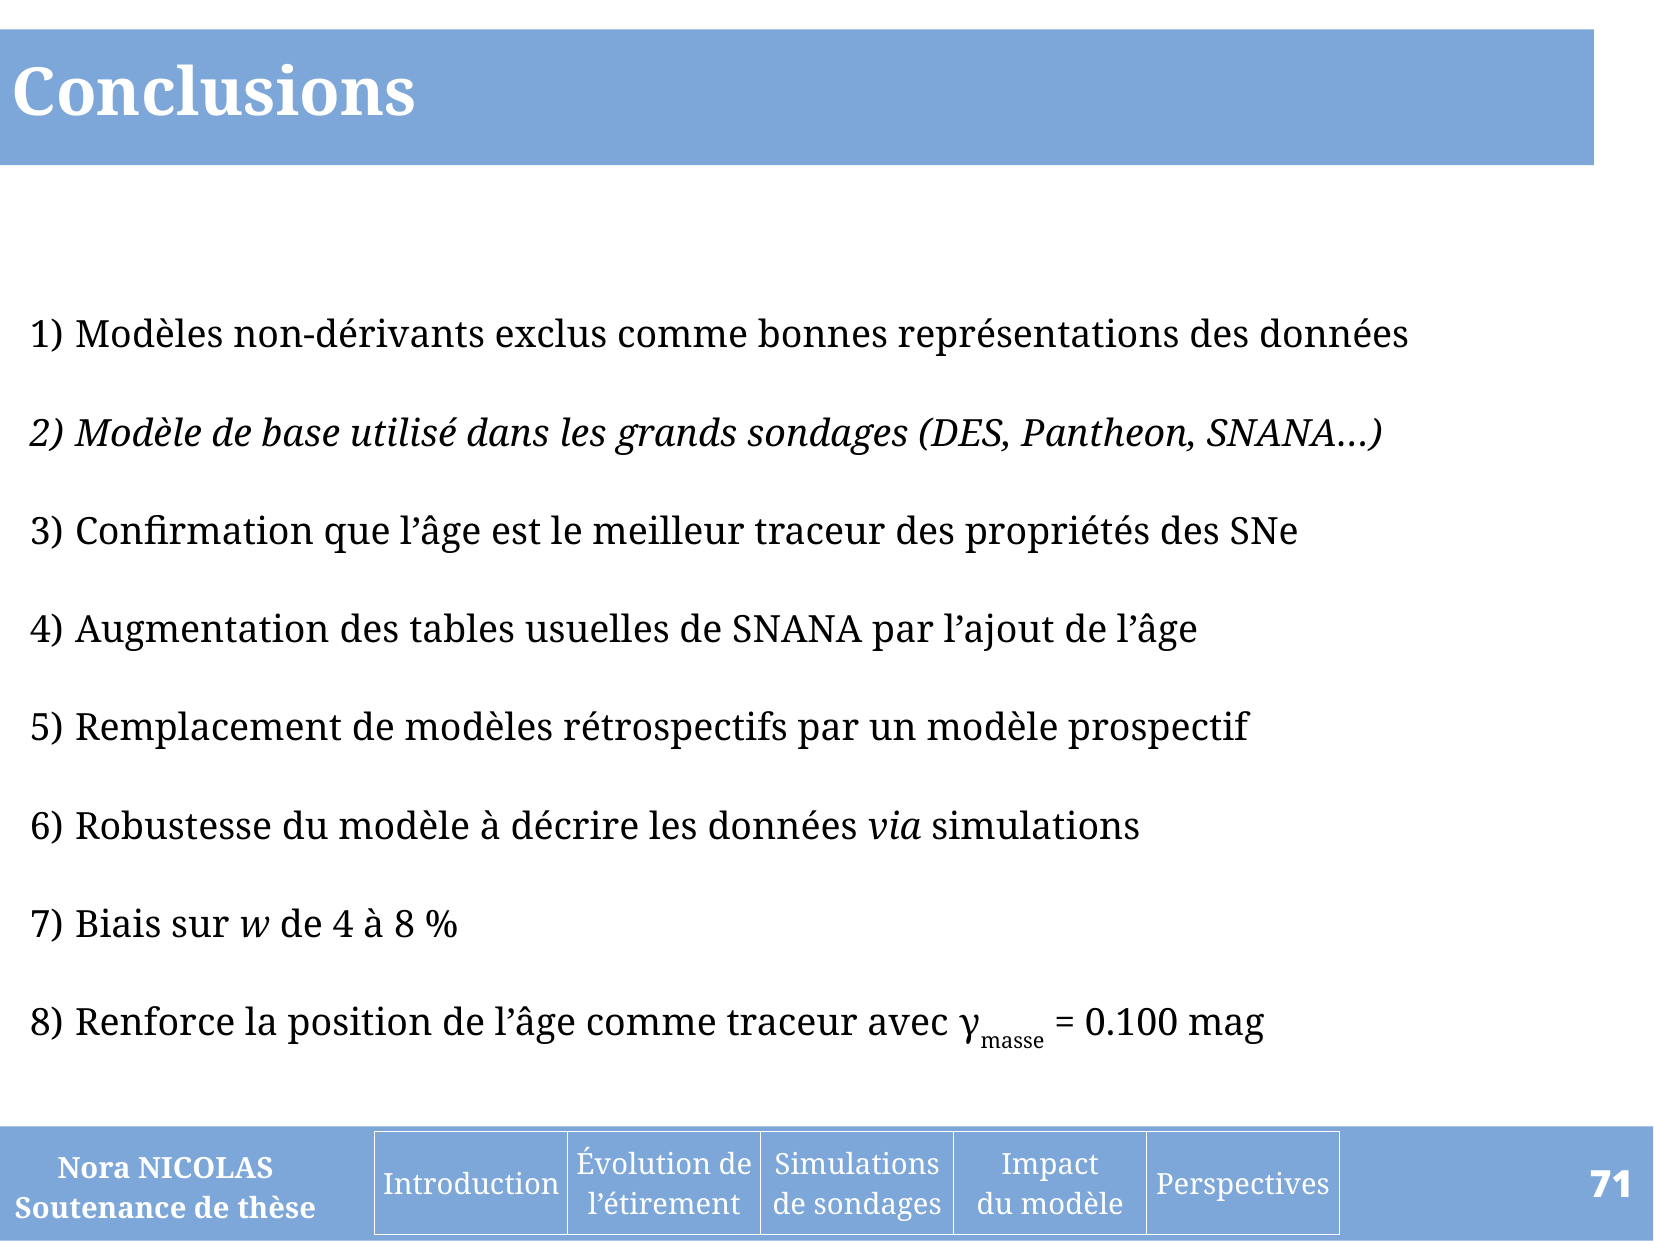

# Conclusions
 Modèles non-dérivants exclus comme bonnes représentations des données
 Modèle de base utilisé dans les grands sondages (DES, Pantheon, SNANA…)
 Confirmation que l’âge est le meilleur traceur des propriétés des SNe
 Augmentation des tables usuelles de SNANA par l’ajout de l’âge
 Remplacement de modèles rétrospectifs par un modèle prospectif
 Robustesse du modèle à décrire les données via simulations
 Biais sur w de 4 à 8 %
 Renforce la position de l’âge comme traceur avec γmasse = 0.100 mag
71
Introduction
Évolution de
l’étirement
Simulations
de sondages
Impact
du modèle
Perspectives